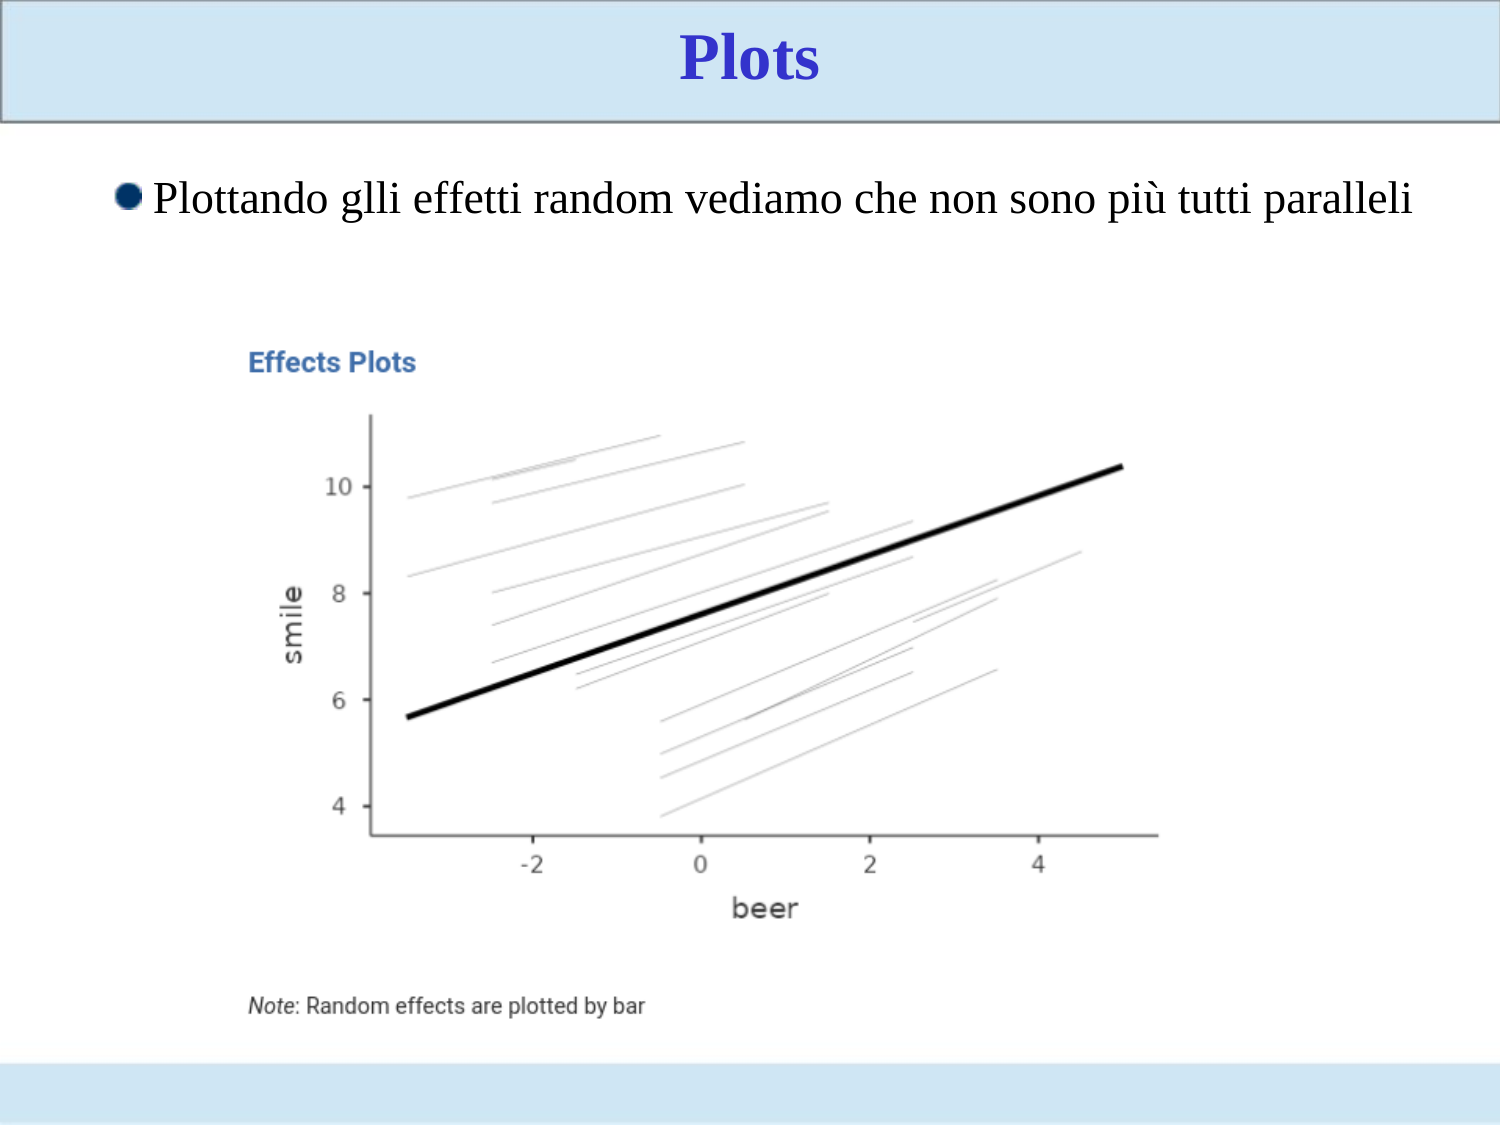

# Plots
 Plottando glli effetti random vediamo che non sono più tutti paralleli
63